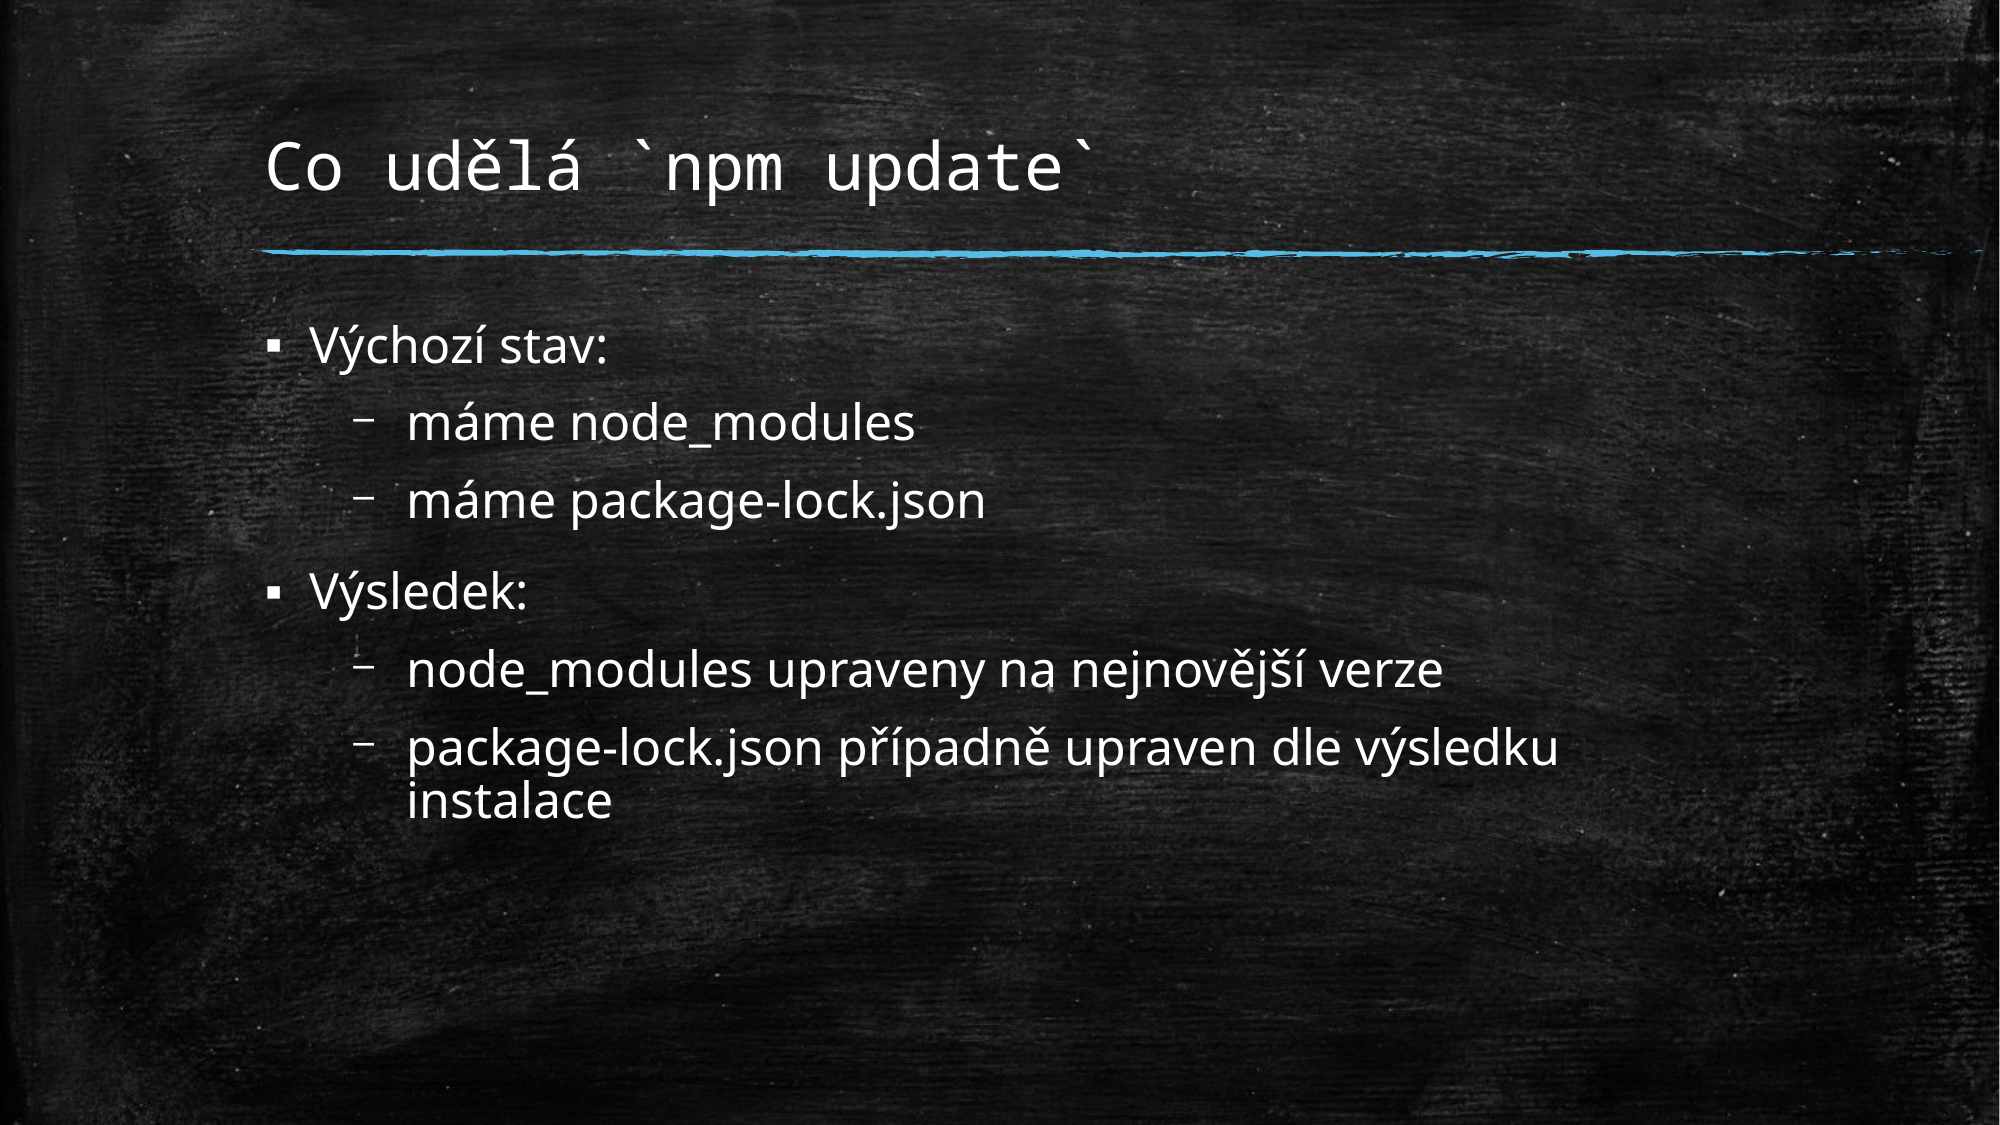

# Co udělá `npm update`
Výchozí stav:
máme node_modules
máme package-lock.json
Výsledek:
node_modules upraveny na nejnovější verze
package-lock.json případně upraven dle výsledku instalace